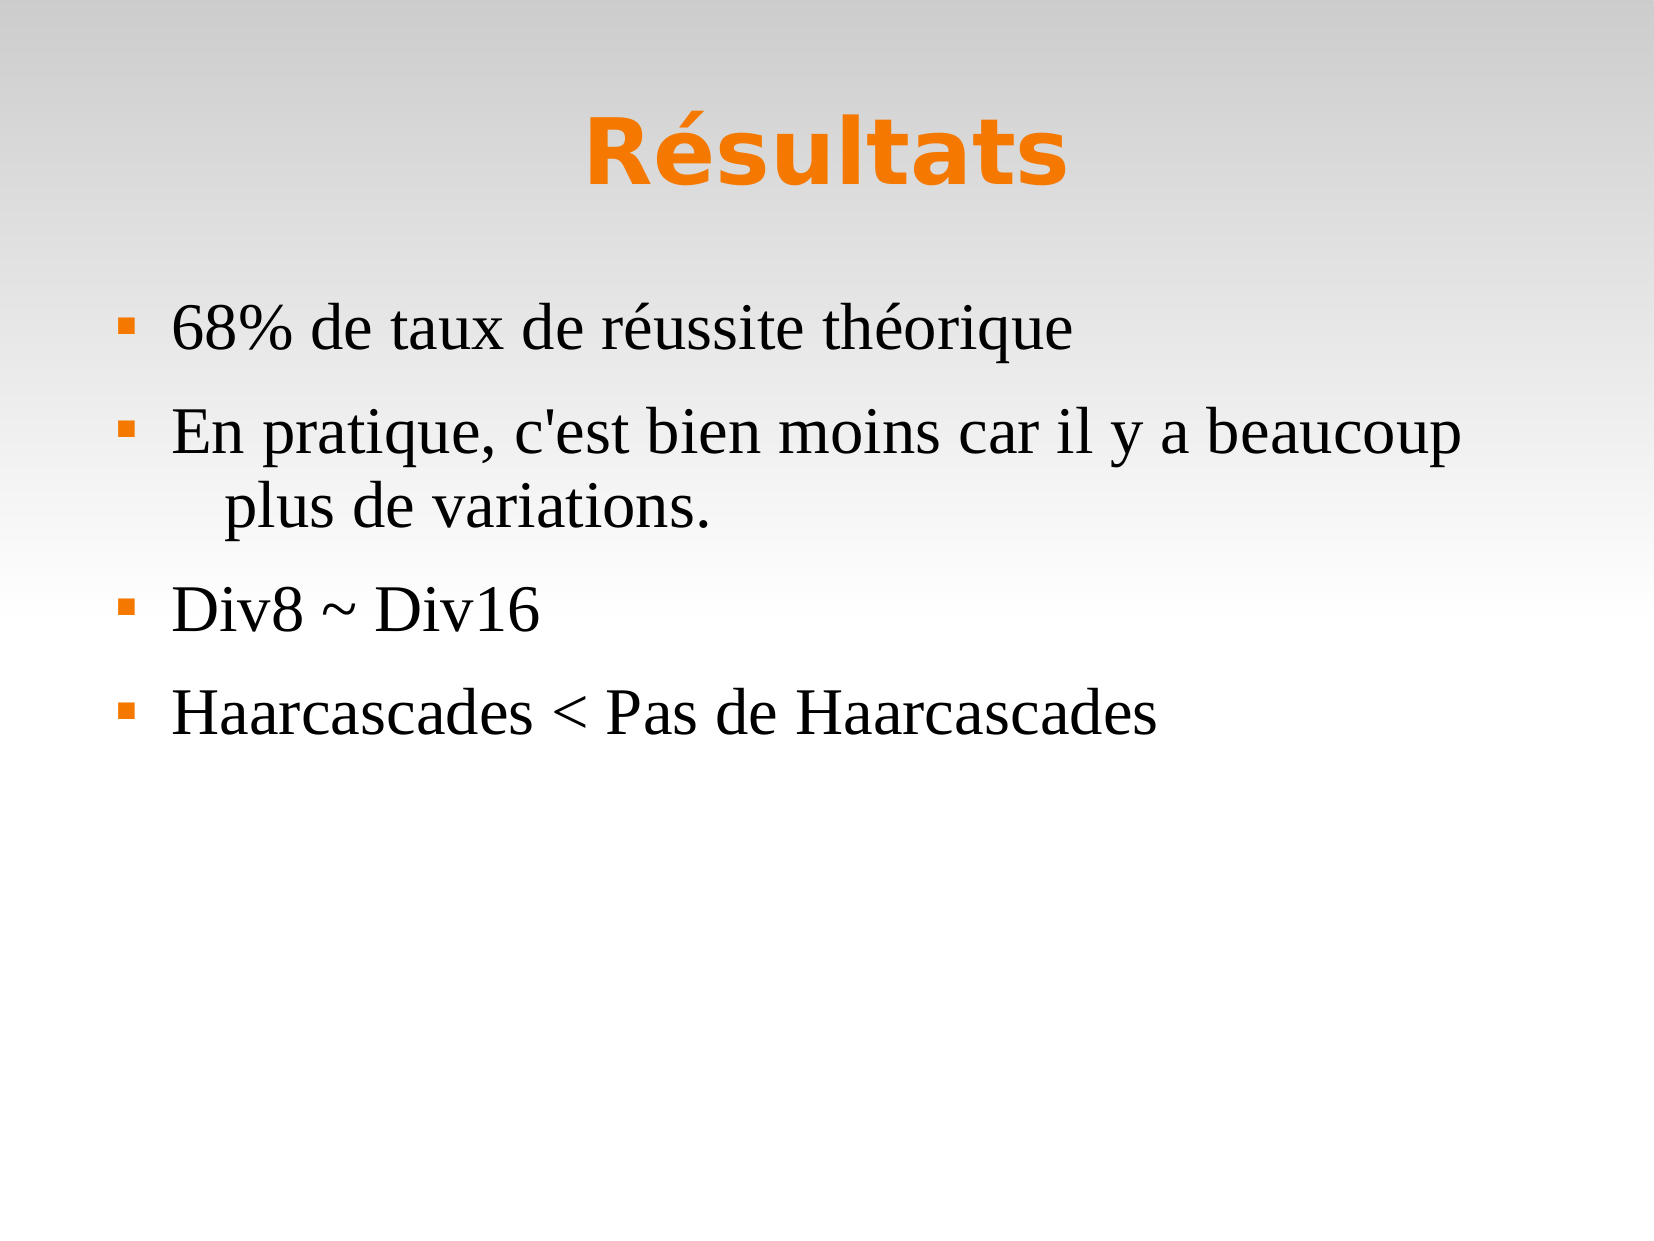

# Résultats
68% de taux de réussite théorique
En pratique, c'est bien moins car il y a beaucoup plus de variations.
Div8 ~ Div16
Haarcascades < Pas de Haarcascades